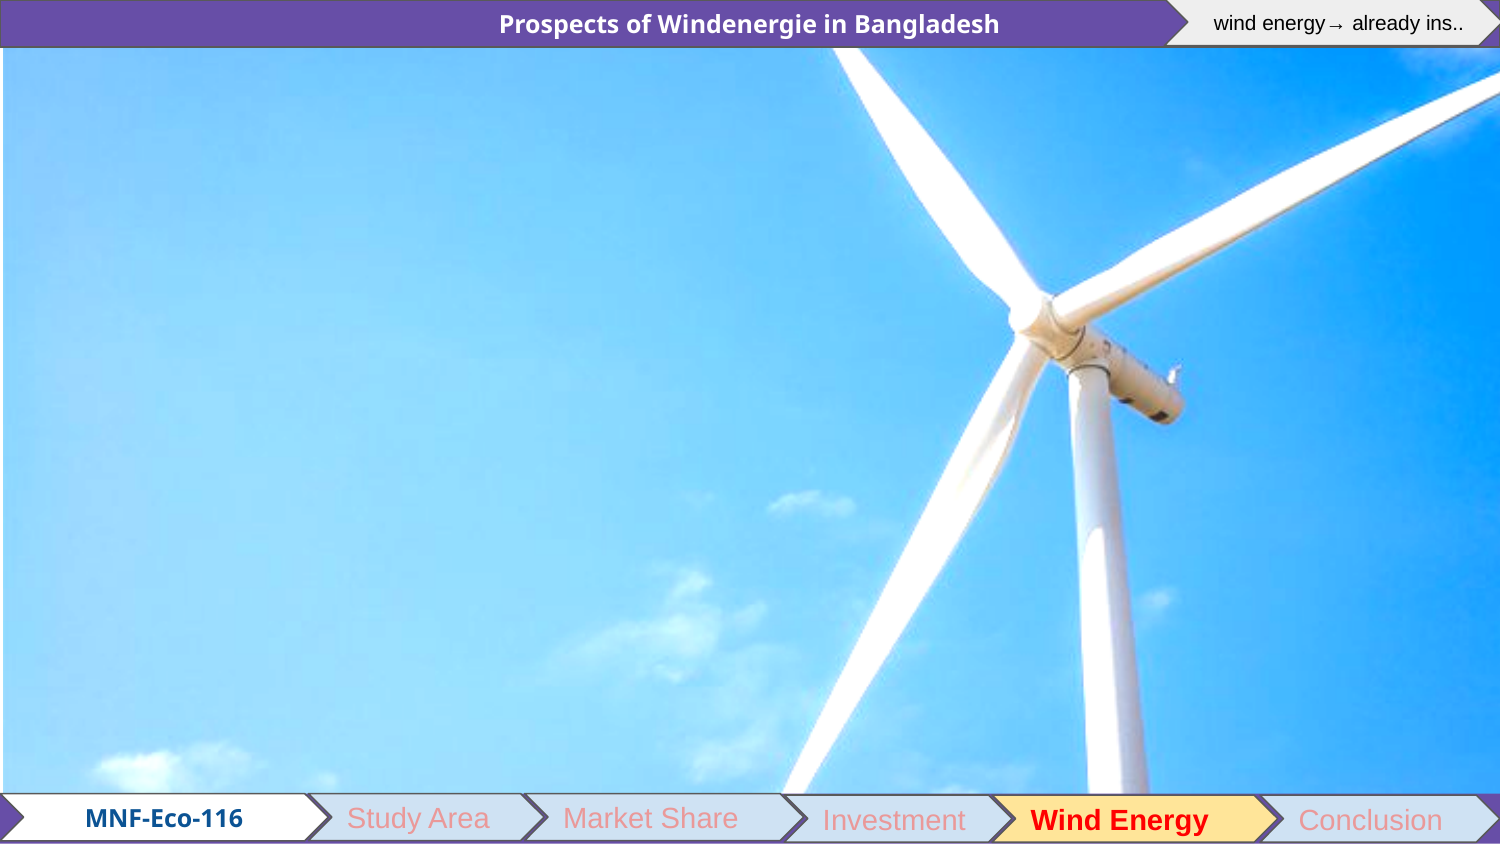

Prospects of Windenergie in Bangladesh
wind energy→ already ins..
Study Area
Market Share
MNF-Eco-116
Investment
Wind Energy
Conclusion